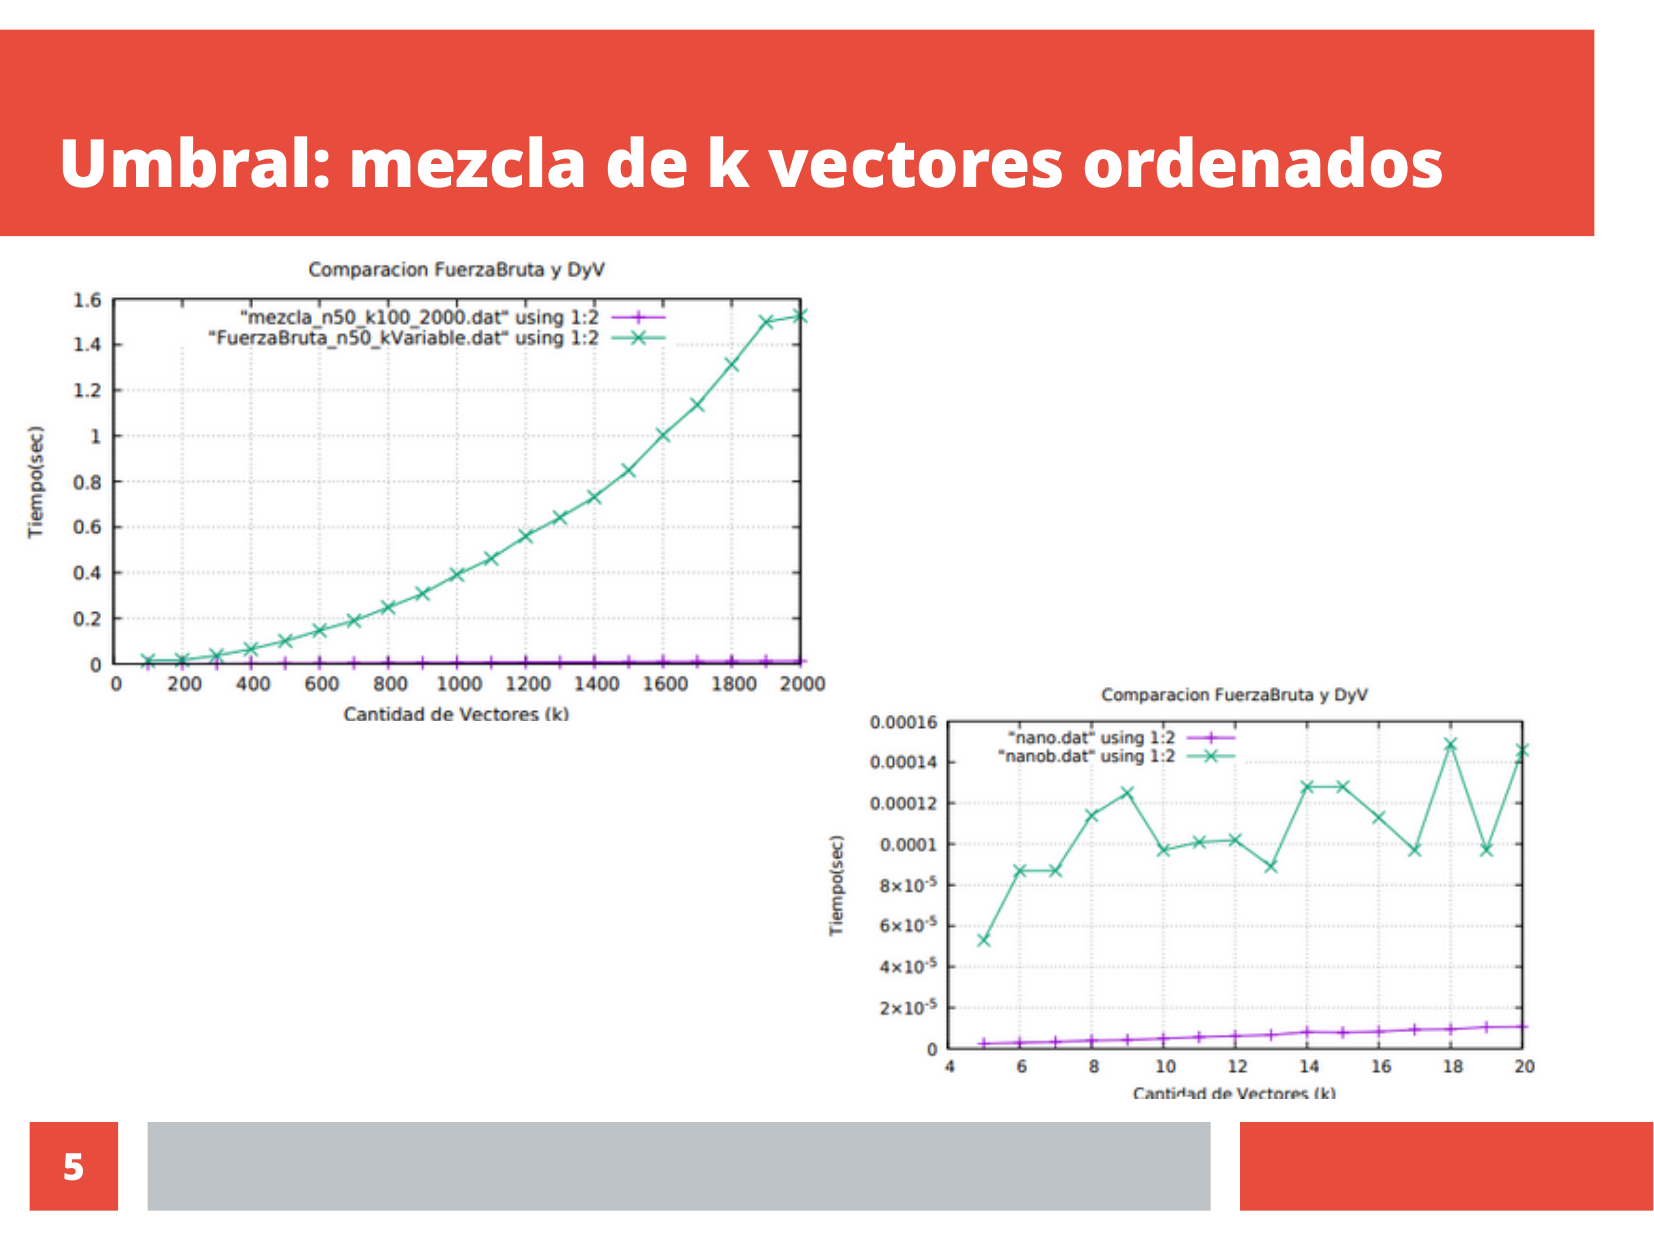

# Umbral: mezcla de k vectores ordenados
5